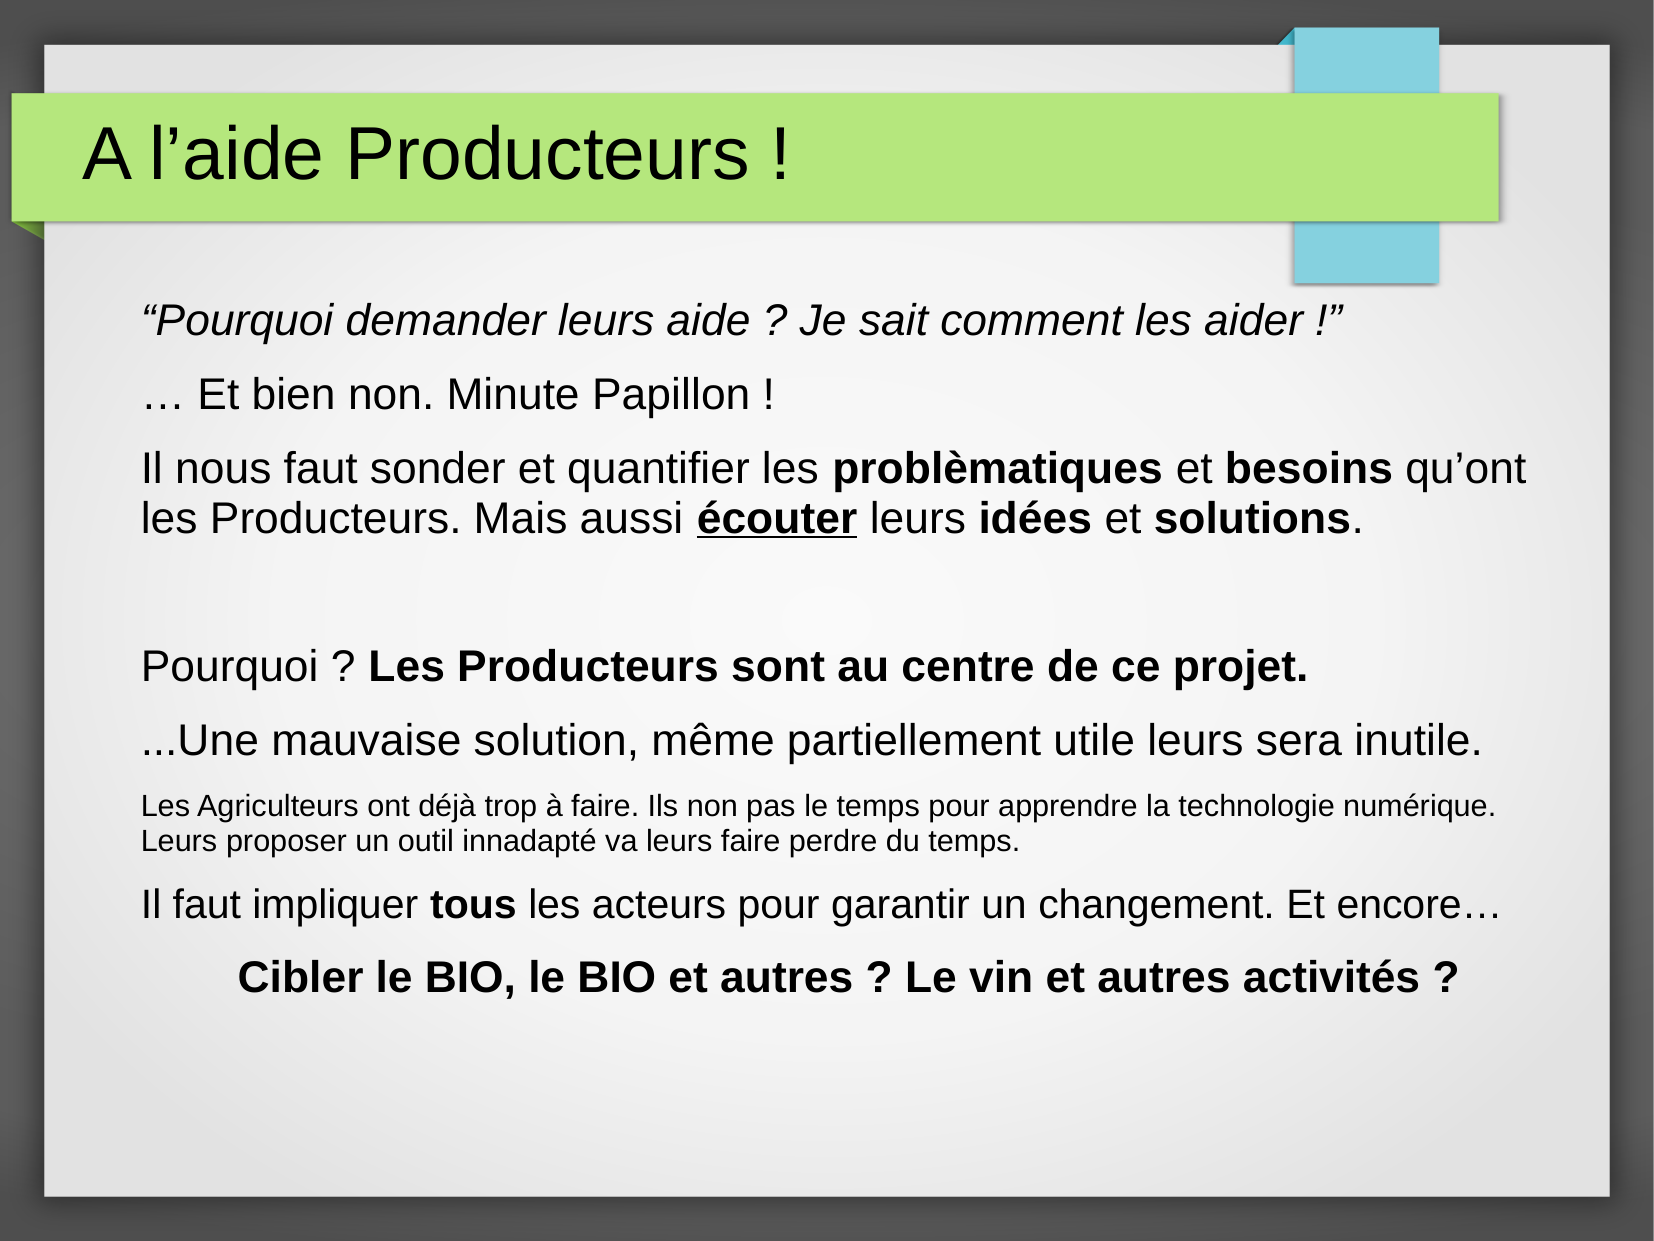

# A l’aide Producteurs !
“Pourquoi demander leurs aide ? Je sait comment les aider !”
… Et bien non. Minute Papillon !
Il nous faut sonder et quantifier les problèmatiques et besoins qu’ont les Producteurs. Mais aussi écouter leurs idées et solutions.
Pourquoi ? Les Producteurs sont au centre de ce projet.
...Une mauvaise solution, même partiellement utile leurs sera inutile.
Les Agriculteurs ont déjà trop à faire. Ils non pas le temps pour apprendre la technologie numérique. Leurs proposer un outil innadapté va leurs faire perdre du temps.
Il faut impliquer tous les acteurs pour garantir un changement. Et encore…
Cibler le BIO, le BIO et autres ? Le vin et autres activités ?